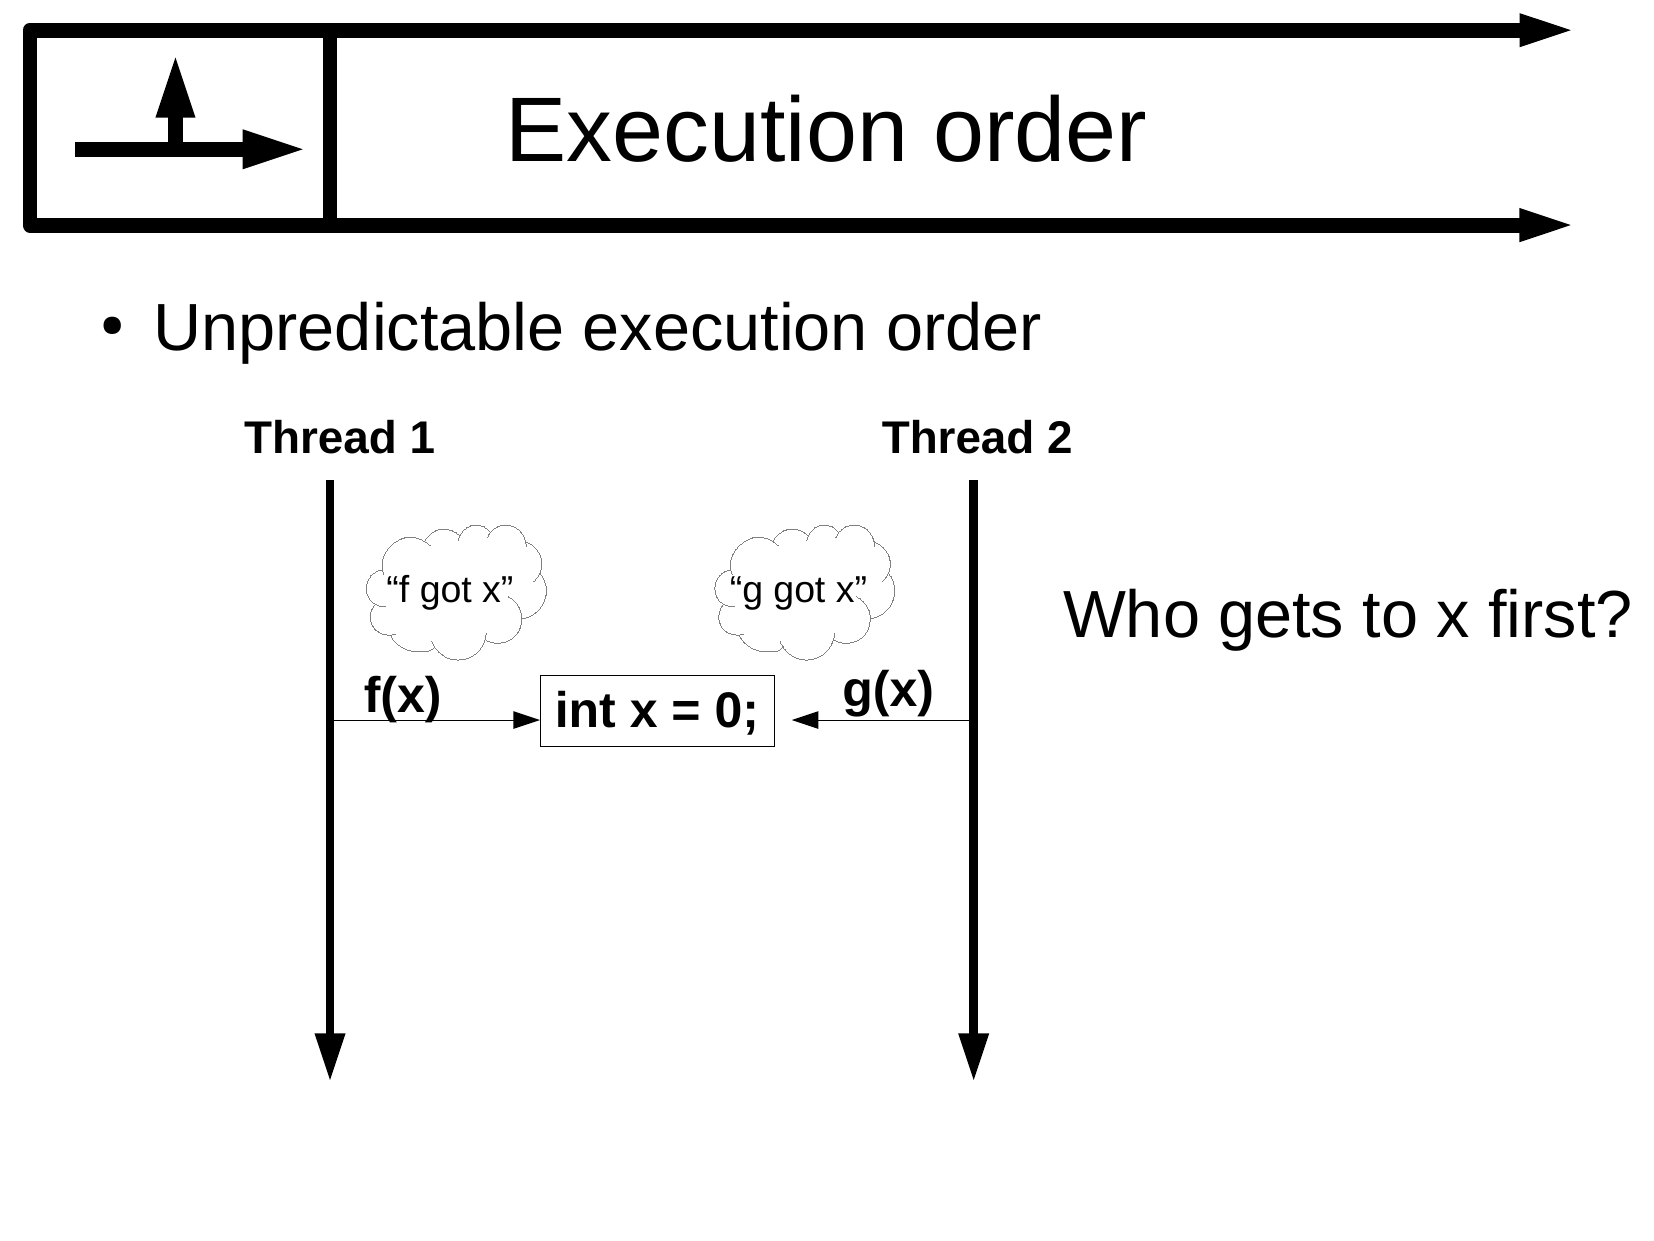

# Execution order
Unpredictable execution order
Thread 1
Thread 2
“f got x”
“g got x”
Who gets to x first?
g(x)
f(x)
int x = 0;